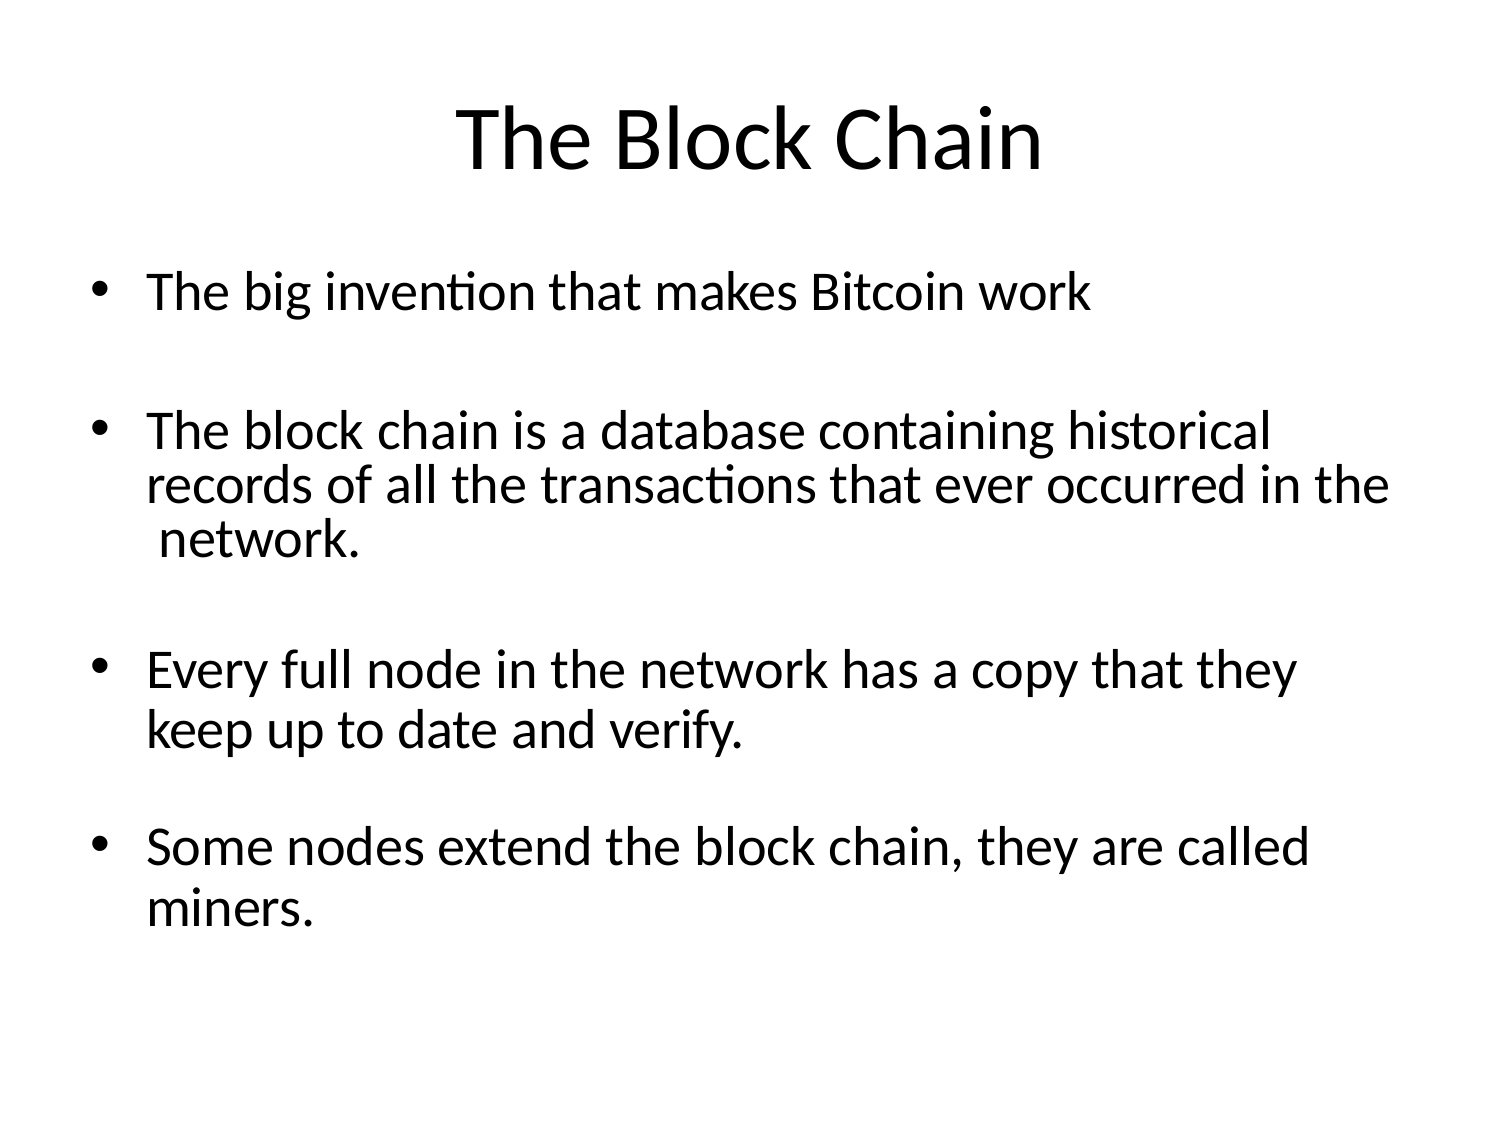

# The Block Chain
The big invention that makes Bitcoin work
The block chain is a database containing historical records of all the transactions that ever occurred in the network.
Every full node in the network has a copy that they
keep up to date and verify.
Some nodes extend the block chain, they are called
miners.